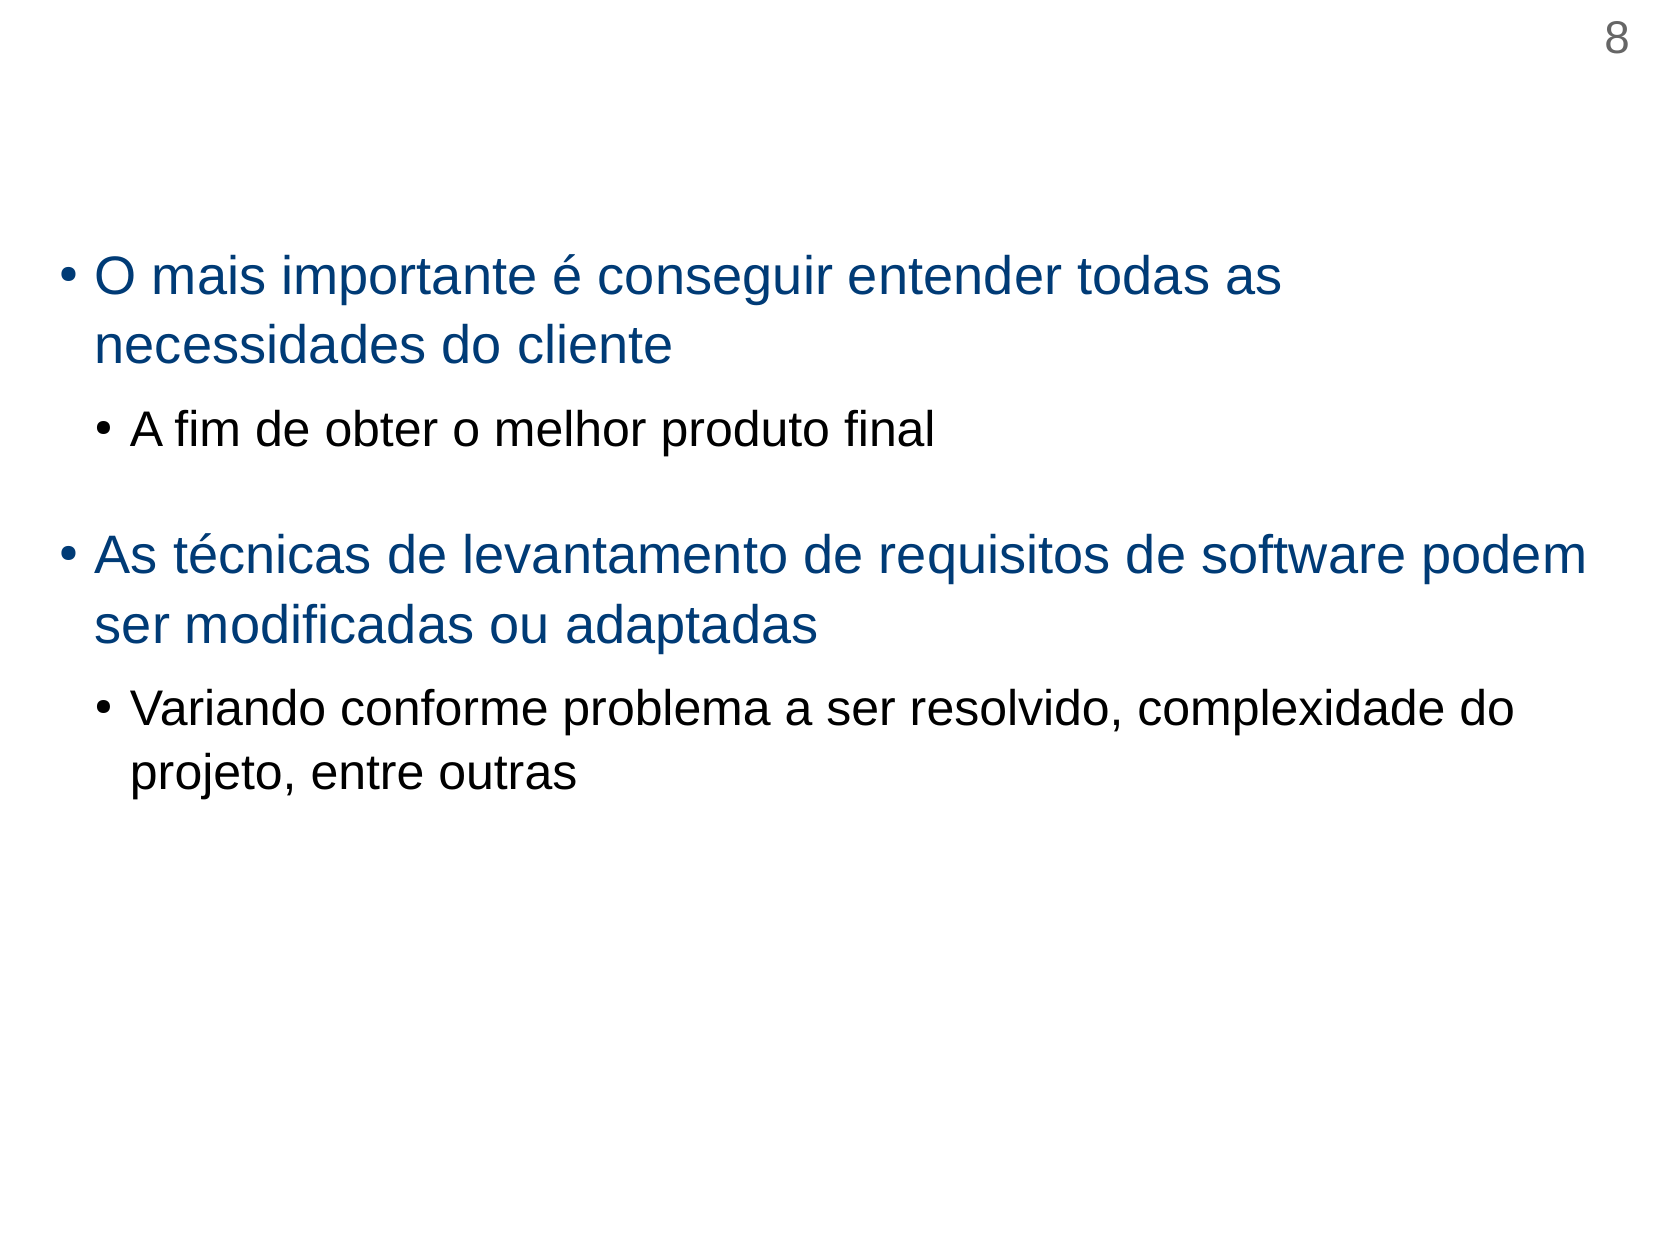

8
#
O mais importante é conseguir entender todas as necessidades do cliente
A fim de obter o melhor produto final
As técnicas de levantamento de requisitos de software podem ser modificadas ou adaptadas
Variando conforme problema a ser resolvido, complexidade do projeto, entre outras